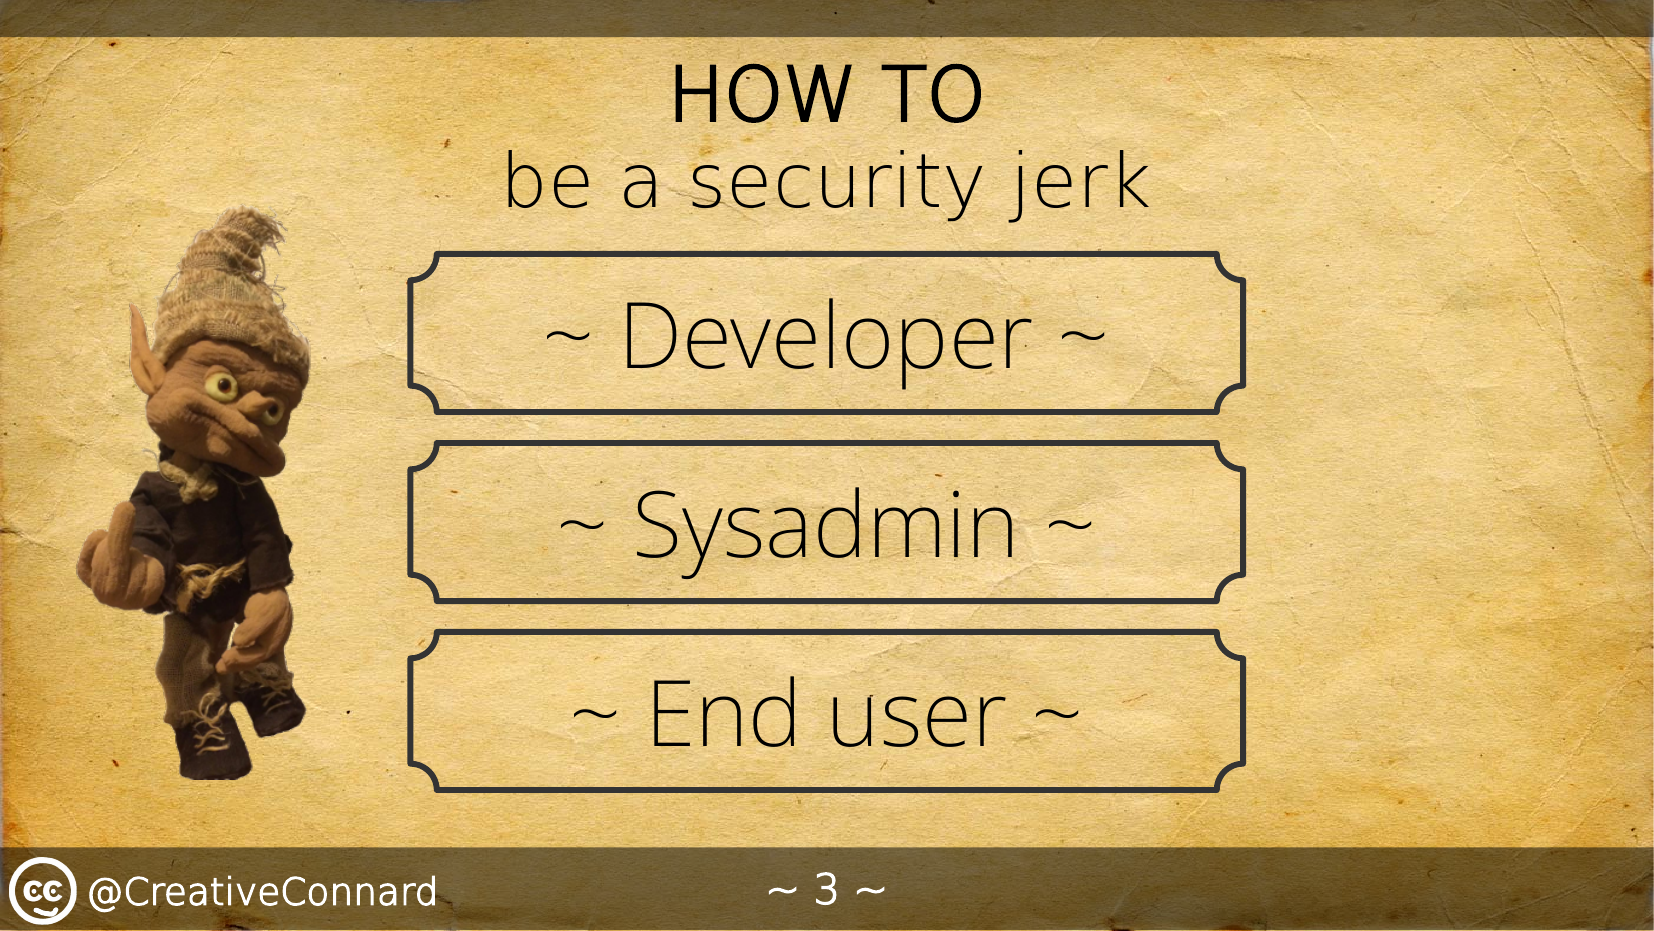

# HOW TO be a security jerk
~ Developer ~
~ Sysadmin ~
~ End user ~
3